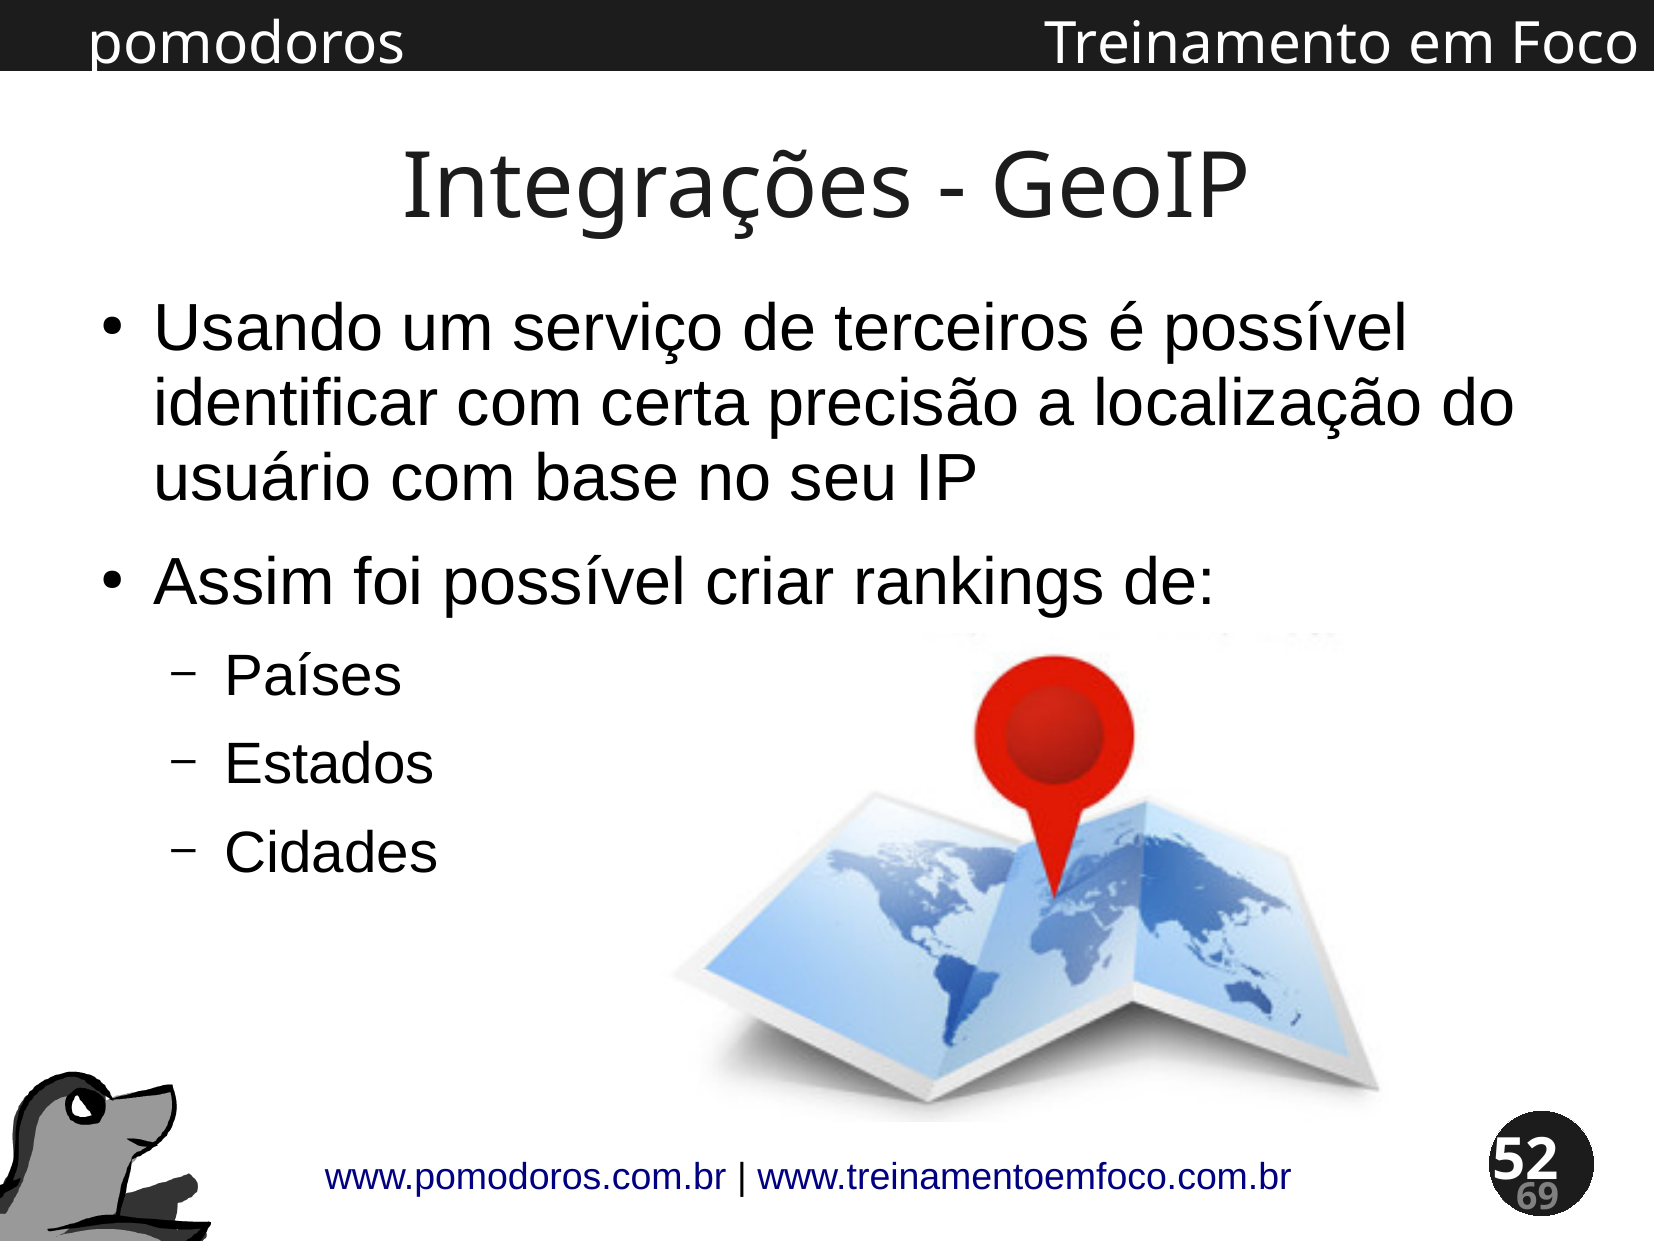

# Integrações - GeoIP
Usando um serviço de terceiros é possível identificar com certa precisão a localização do usuário com base no seu IP
Assim foi possível criar rankings de:
Países
Estados
Cidades